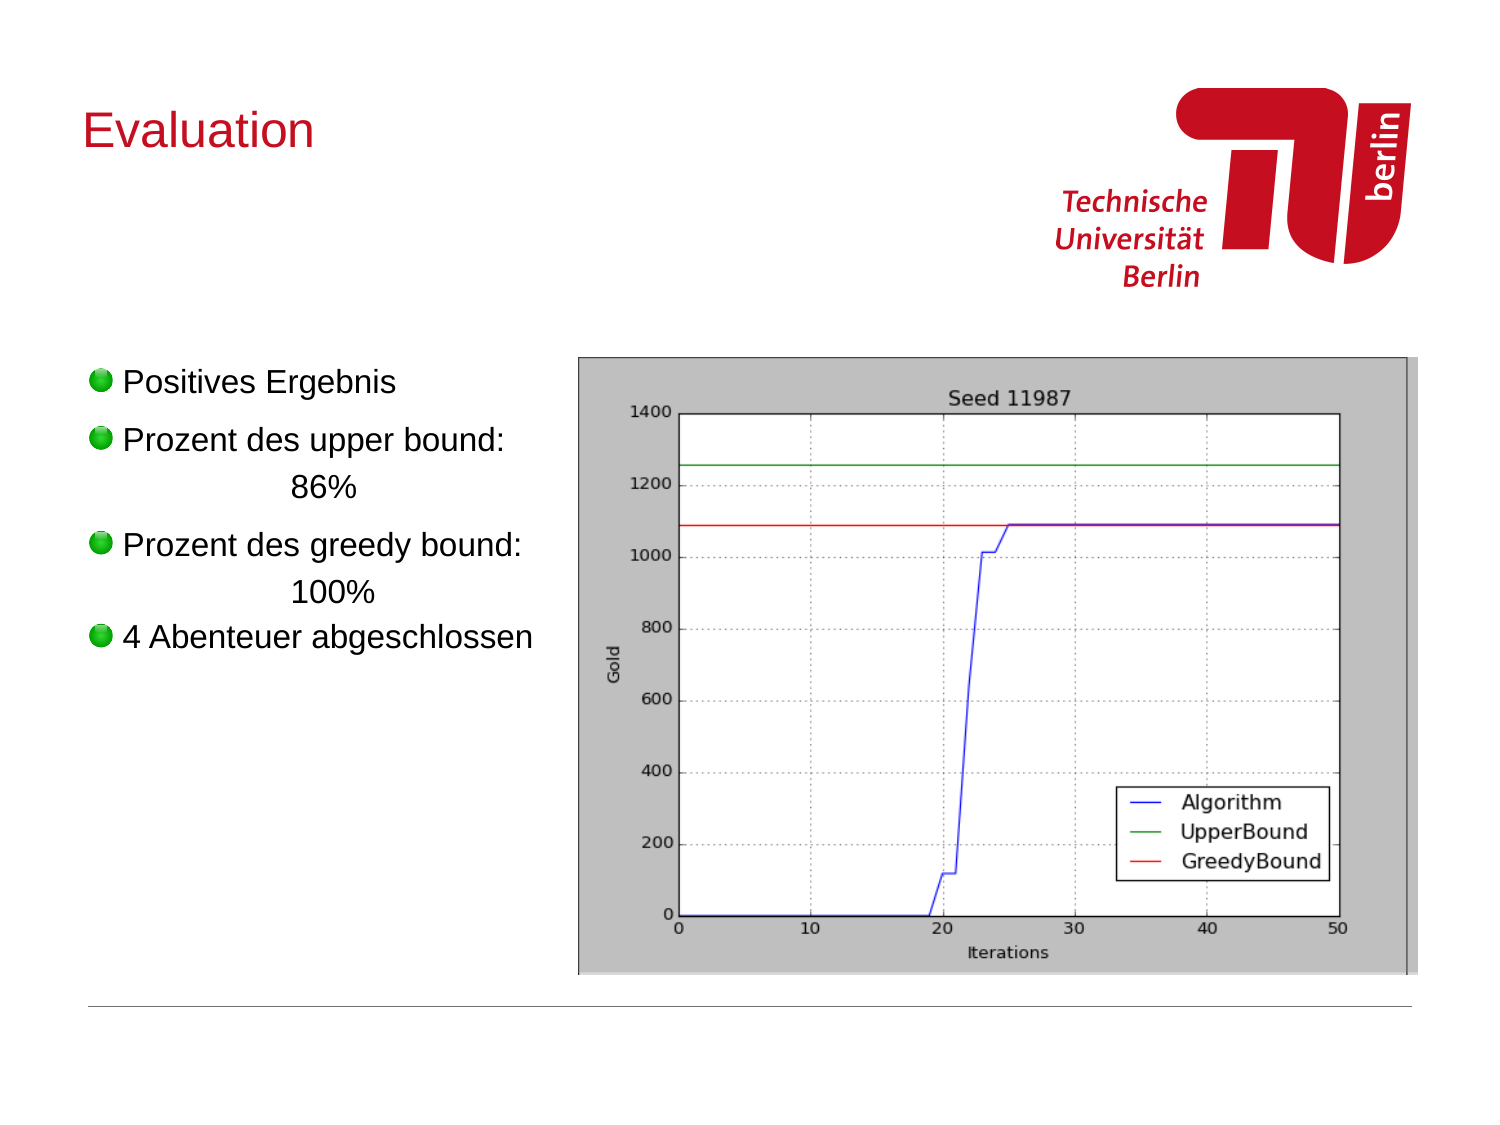

# Evaluation
 Positives Ergebnis
 Prozent des upper bound:
86%
 Prozent des greedy bound:
100%
 4 Abenteuer abgeschlossen